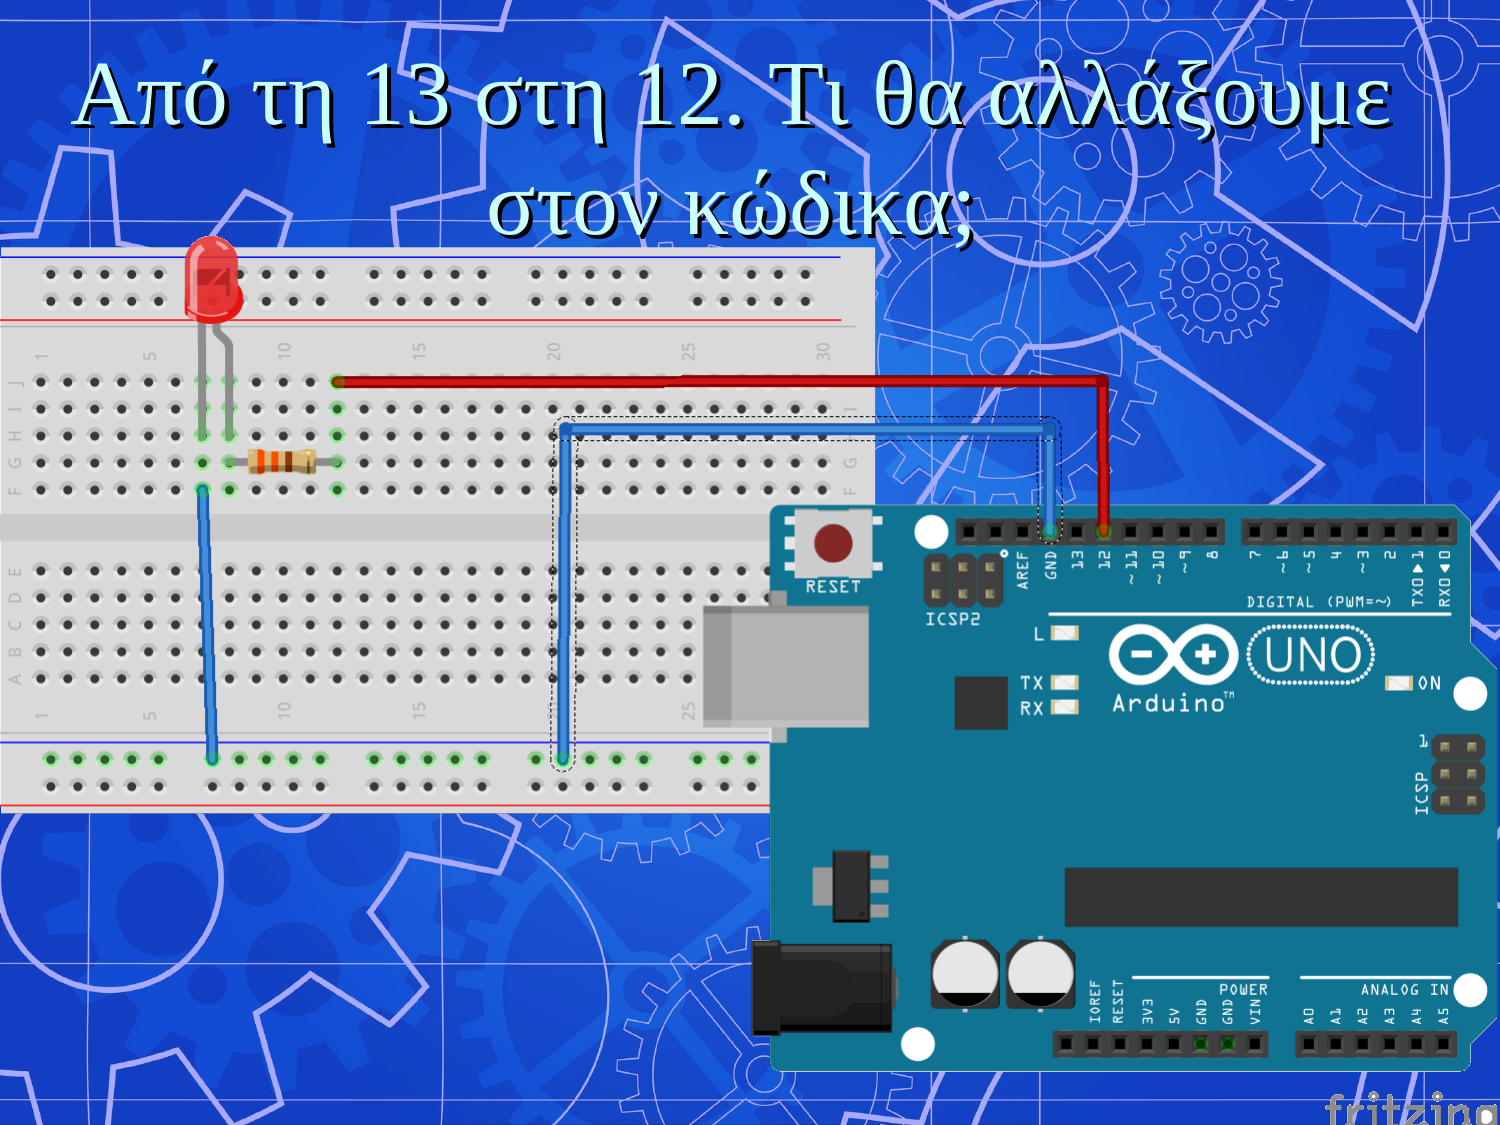

Από τη 13 στη 12. Τι θα αλλάξουμε στον κώδικα;